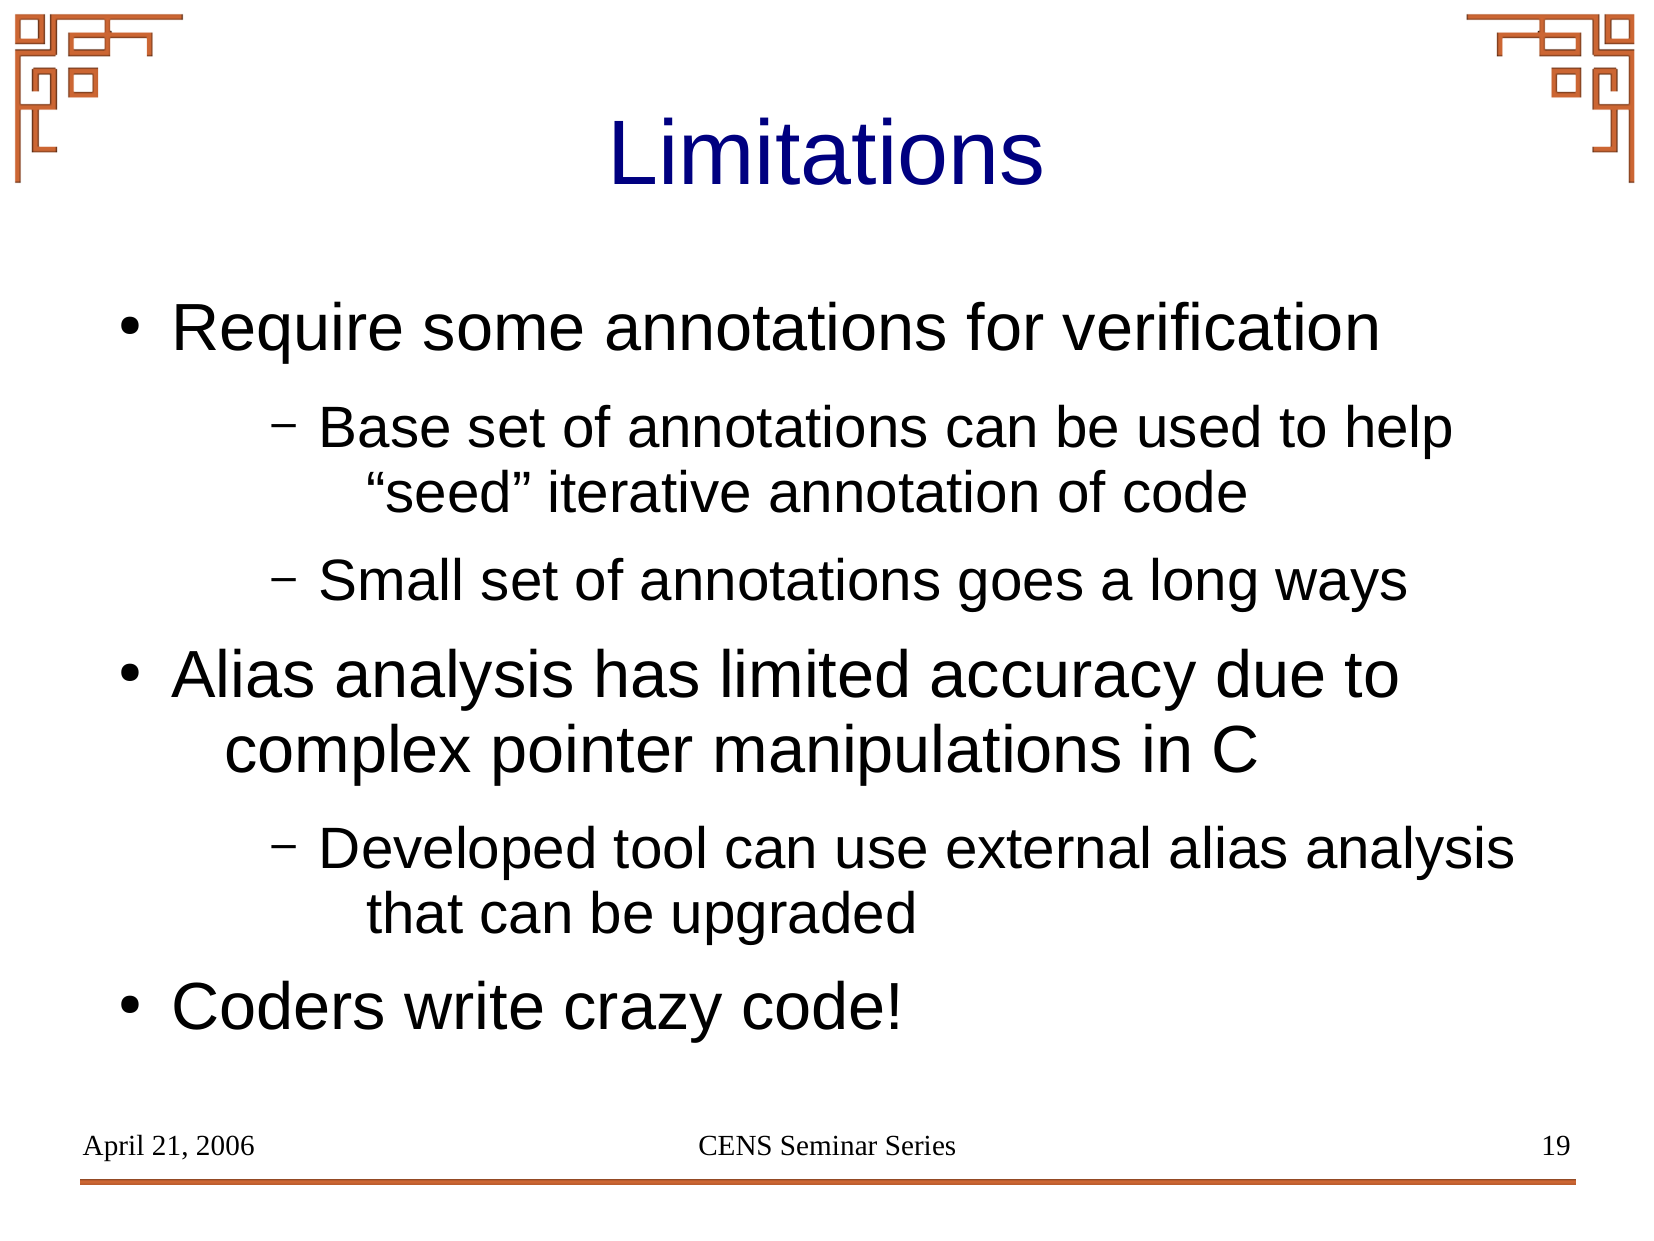

# Limitations
Require some annotations for verification
Base set of annotations can be used to help “seed” iterative annotation of code
Small set of annotations goes a long ways
Alias analysis has limited accuracy due to complex pointer manipulations in C
Developed tool can use external alias analysis that can be upgraded
Coders write crazy code!
April 21, 2006
CENS Seminar Series
19